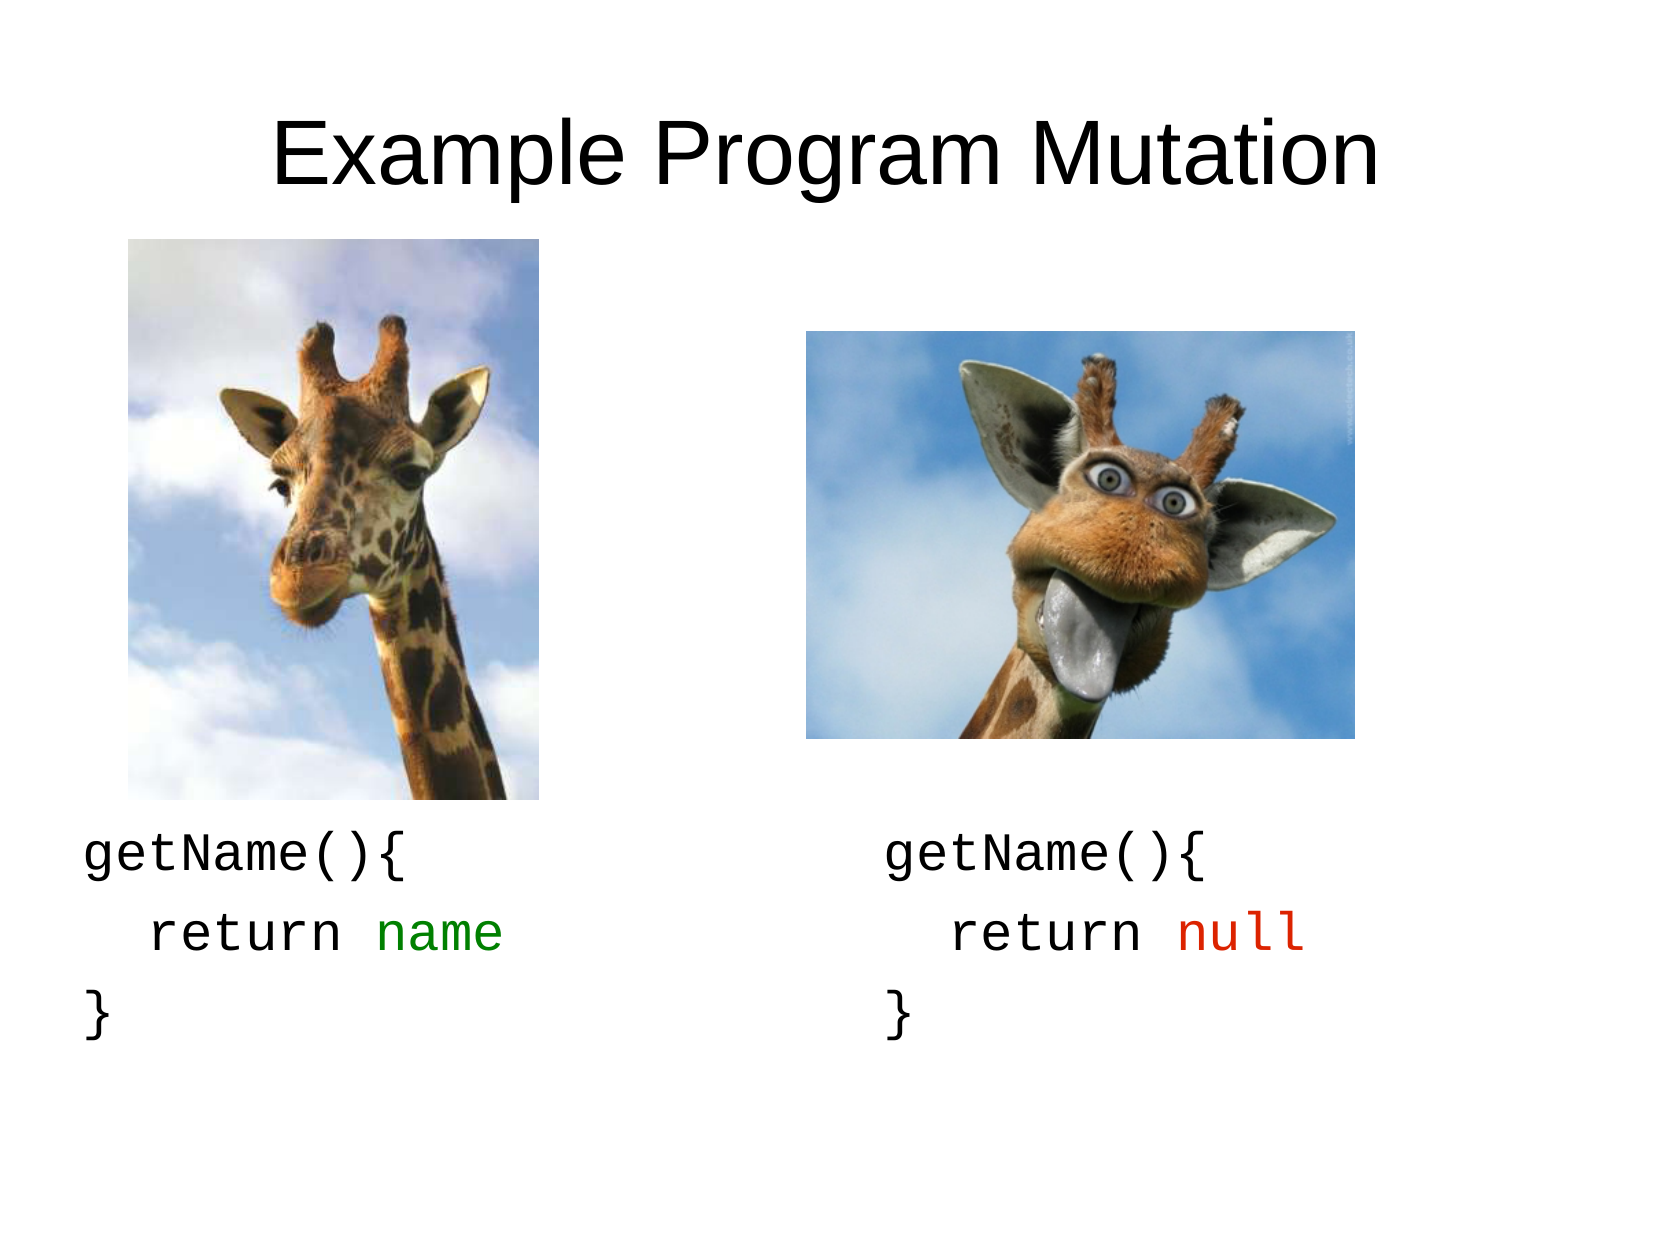

# Example Program Mutation
getName(){
 return name
}
getName(){
 return null
}